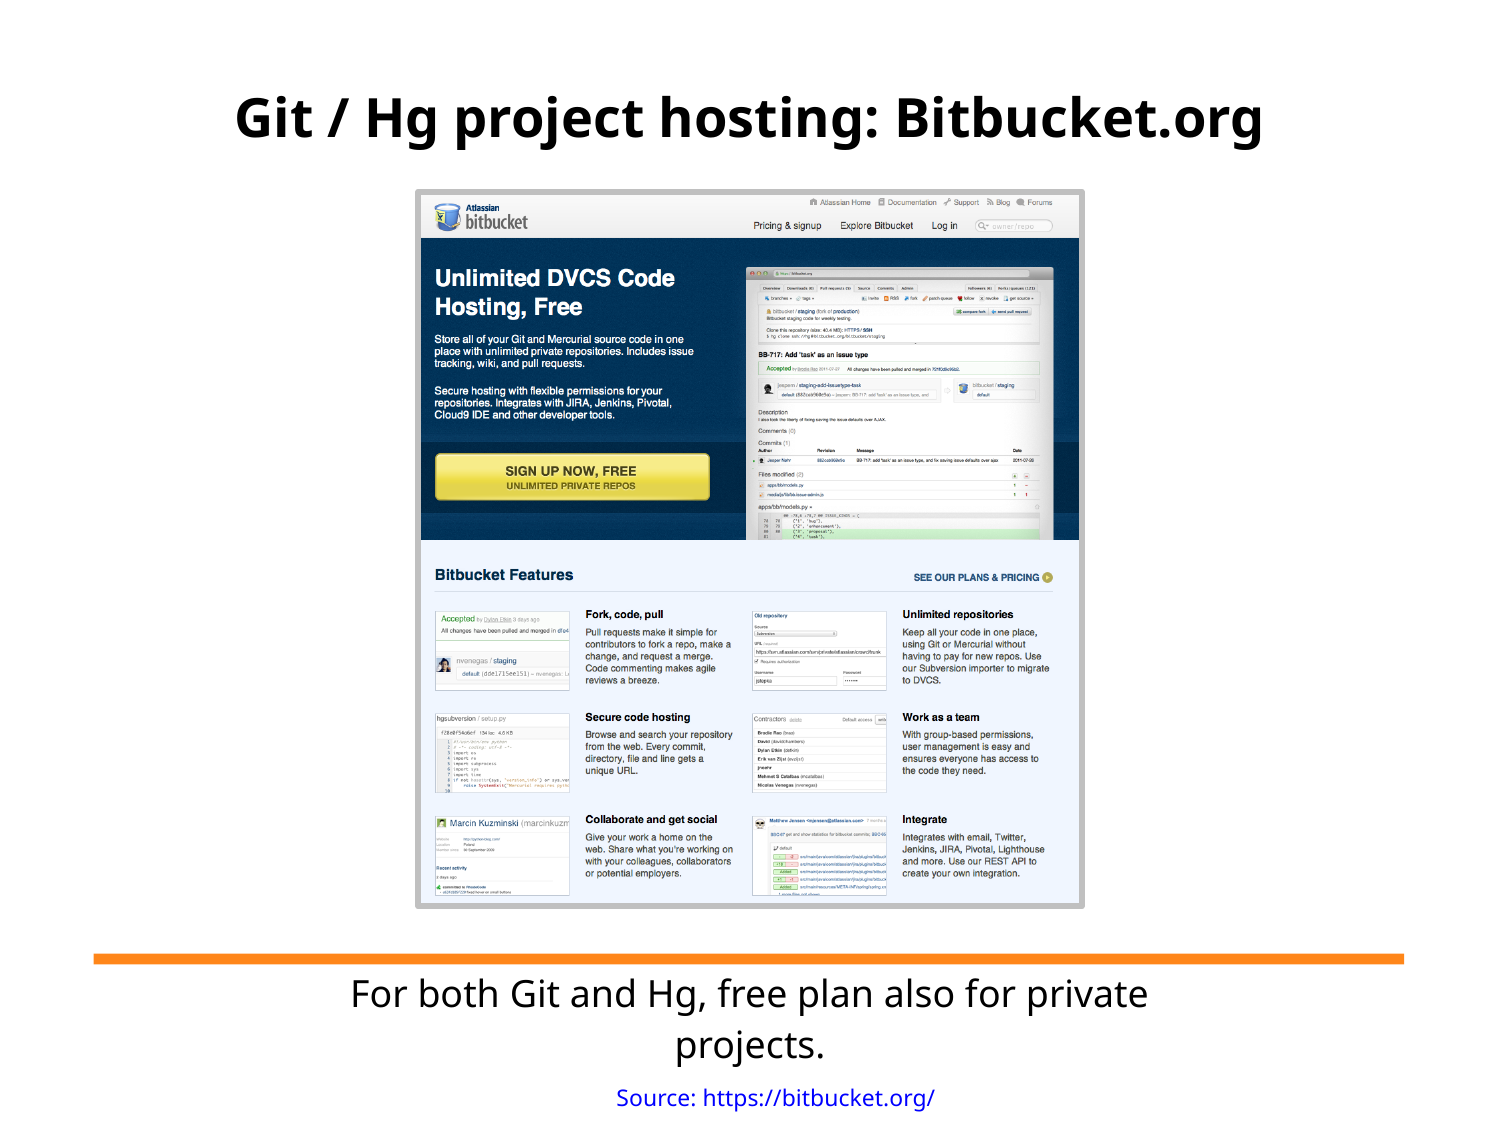

# Git / Hg project hosting: Bitbucket.org
For both Git and Hg, free plan also for private projects.
Source: https://bitbucket.org/